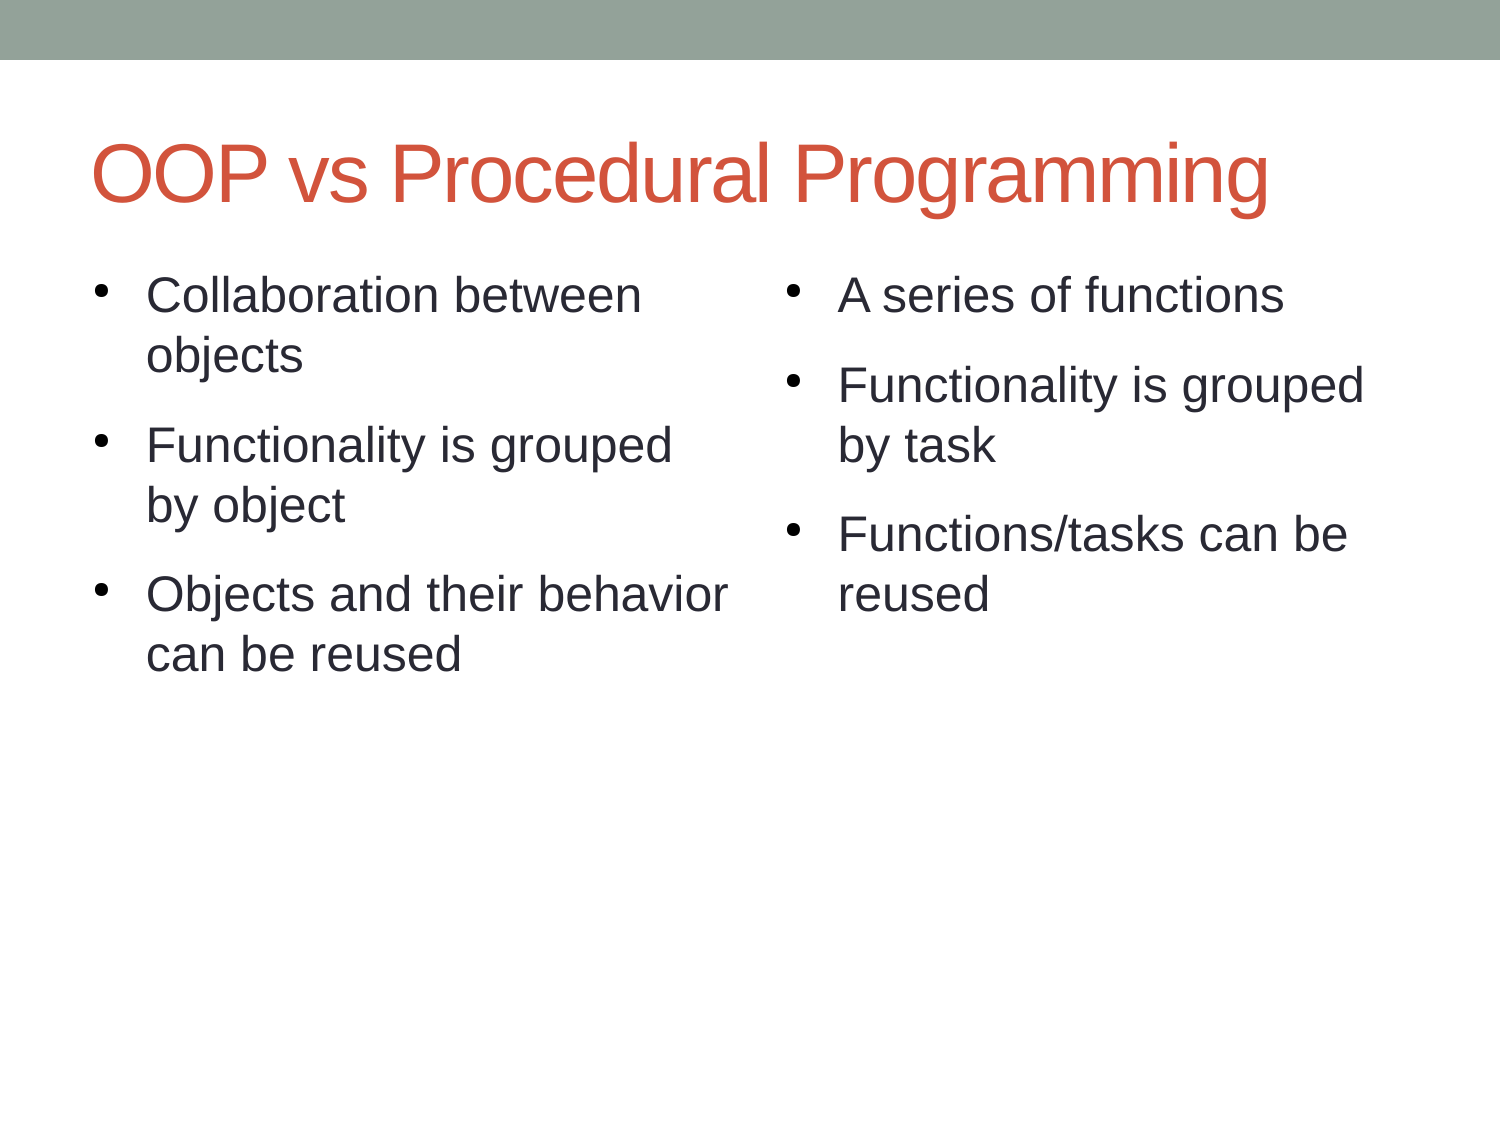

# OOP vs Procedural Programming
Collaboration between objects
Functionality is grouped by object
Objects and their behavior can be reused
A series of functions
Functionality is grouped by task
Functions/tasks can be reused